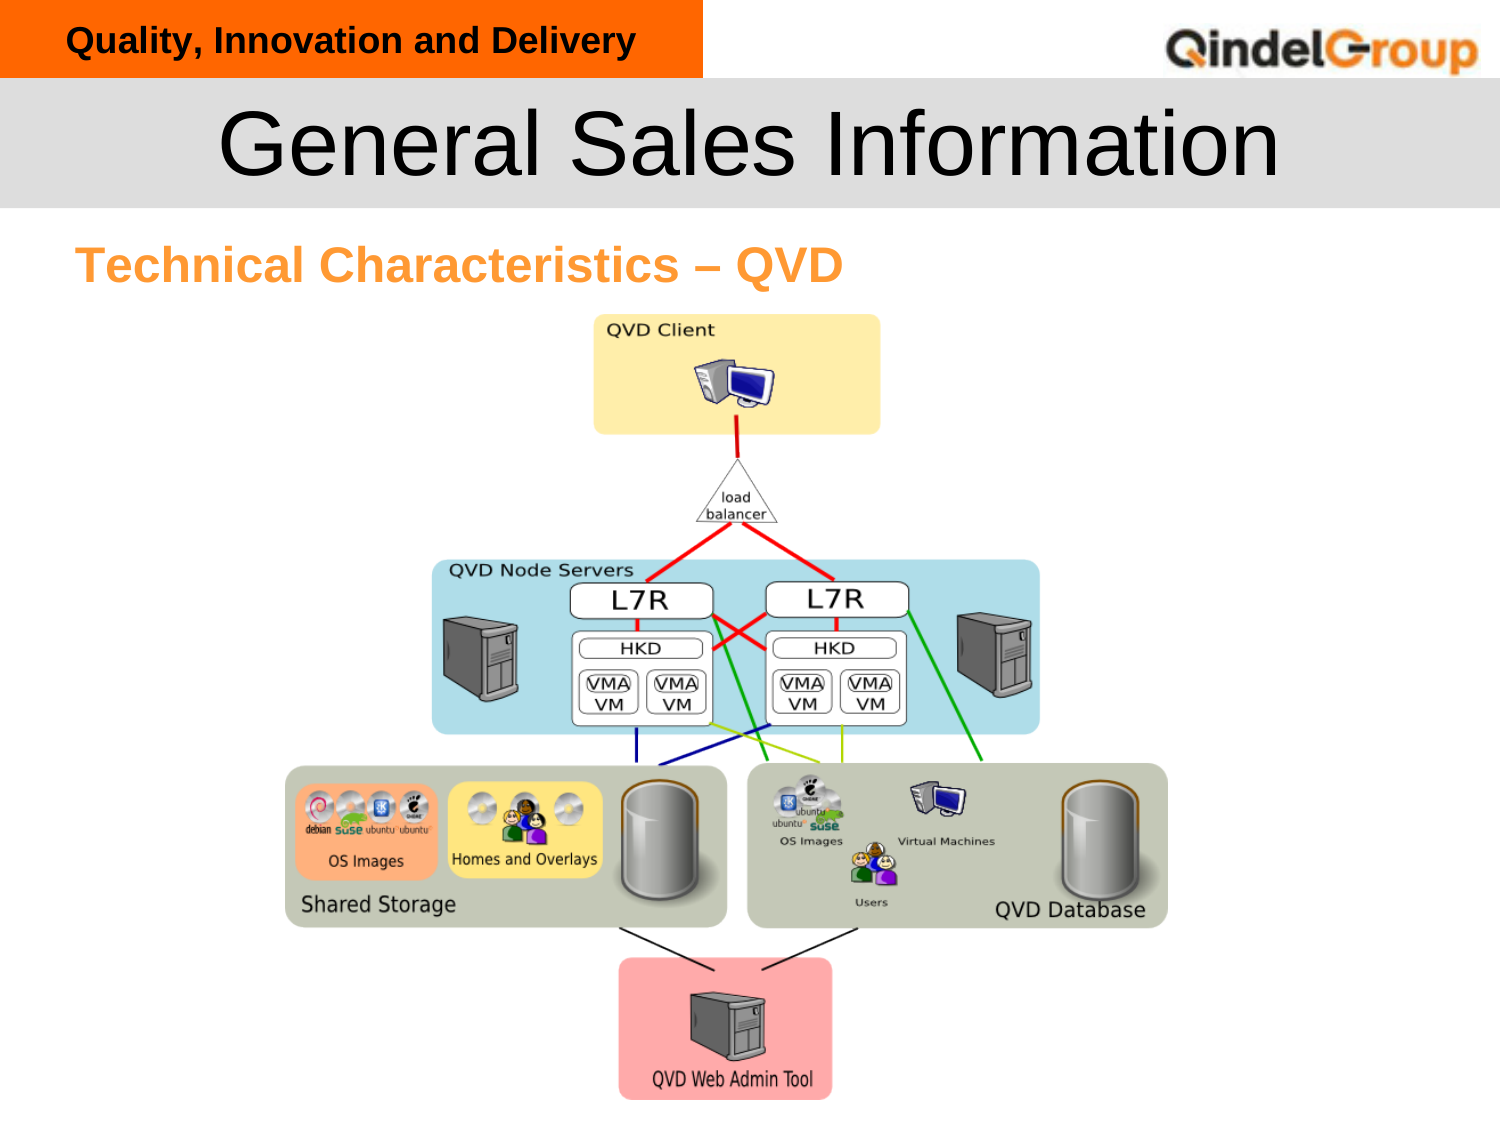

# General Sales Information
Technical Characteristics – QVD